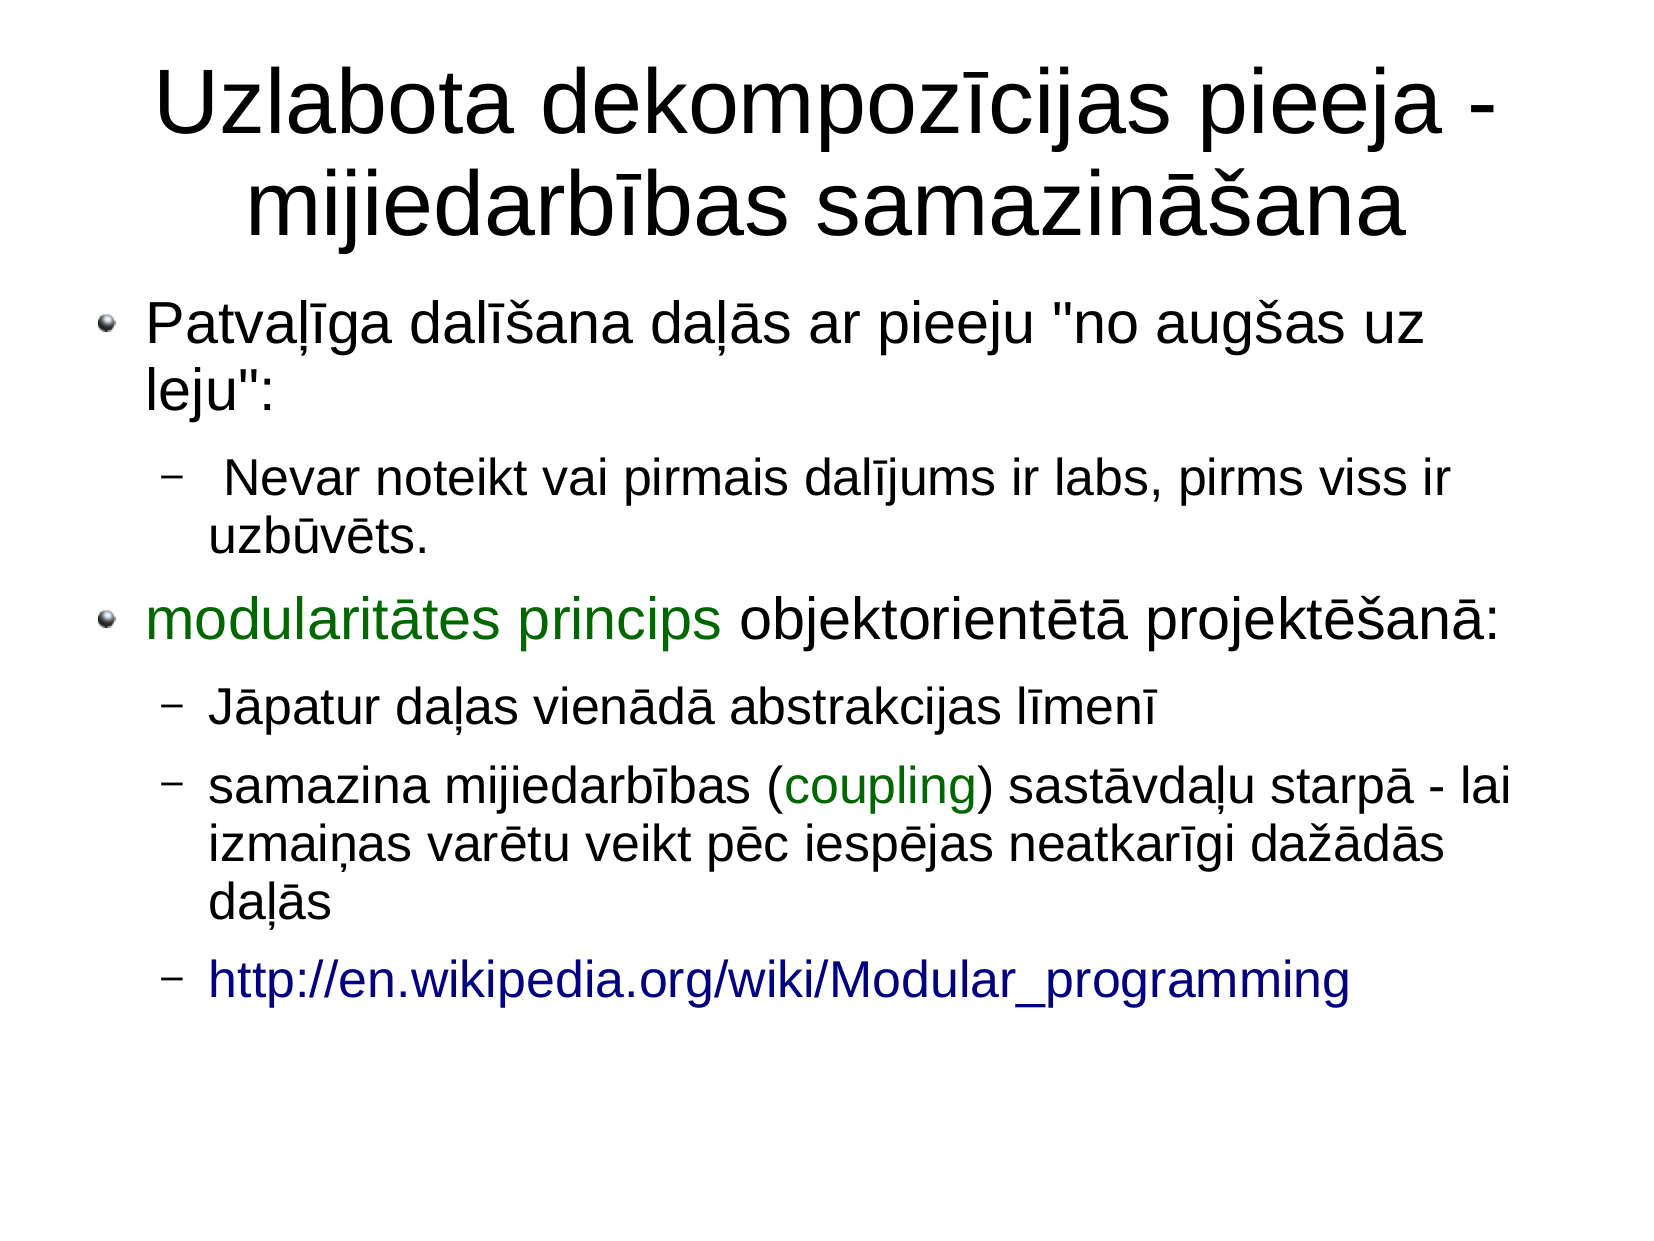

# Uzlabota dekompozīcijas pieeja - mijiedarbības samazināšana
Patvaļīga dalīšana daļās ar pieeju "no augšas uz leju":
 Nevar noteikt vai pirmais dalījums ir labs, pirms viss ir uzbūvēts.
modularitātes princips objektorientētā projektēšanā:
Jāpatur daļas vienādā abstrakcijas līmenī
samazina mijiedarbības (coupling) sastāvdaļu starpā - lai izmaiņas varētu veikt pēc iespējas neatkarīgi dažādās daļās
http://en.wikipedia.org/wiki/Modular_programming